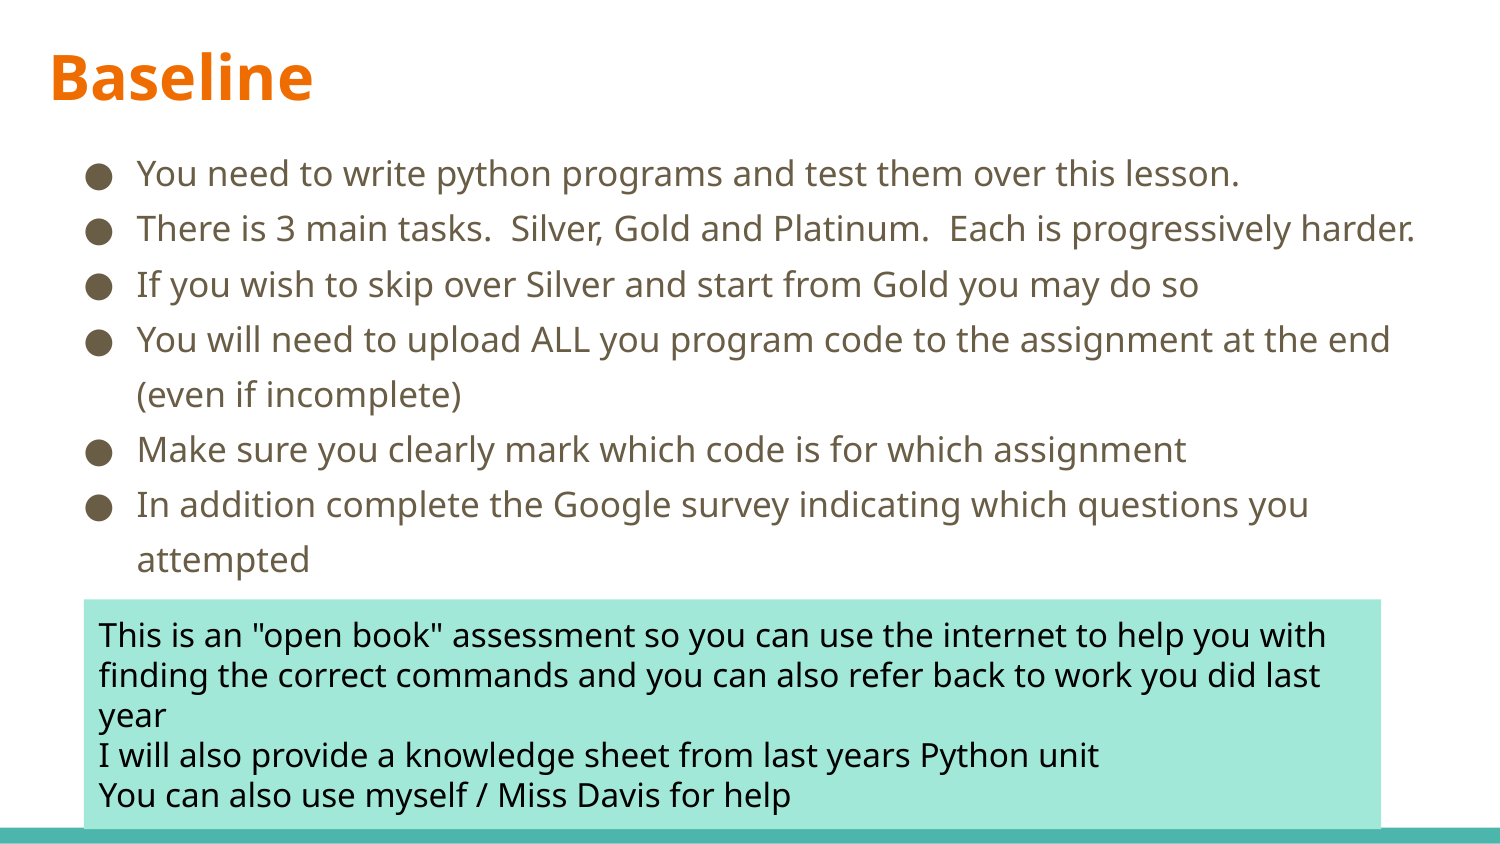

# Baseline
You need to write python programs and test them over this lesson.
There is 3 main tasks. Silver, Gold and Platinum. Each is progressively harder.
If you wish to skip over Silver and start from Gold you may do so
You will need to upload ALL you program code to the assignment at the end (even if incomplete)
Make sure you clearly mark which code is for which assignment
In addition complete the Google survey indicating which questions you attempted
This is an "open book" assessment so you can use the internet to help you with finding the correct commands and you can also refer back to work you did last year
I will also provide a knowledge sheet from last years Python unit
You can also use myself / Miss Davis for help